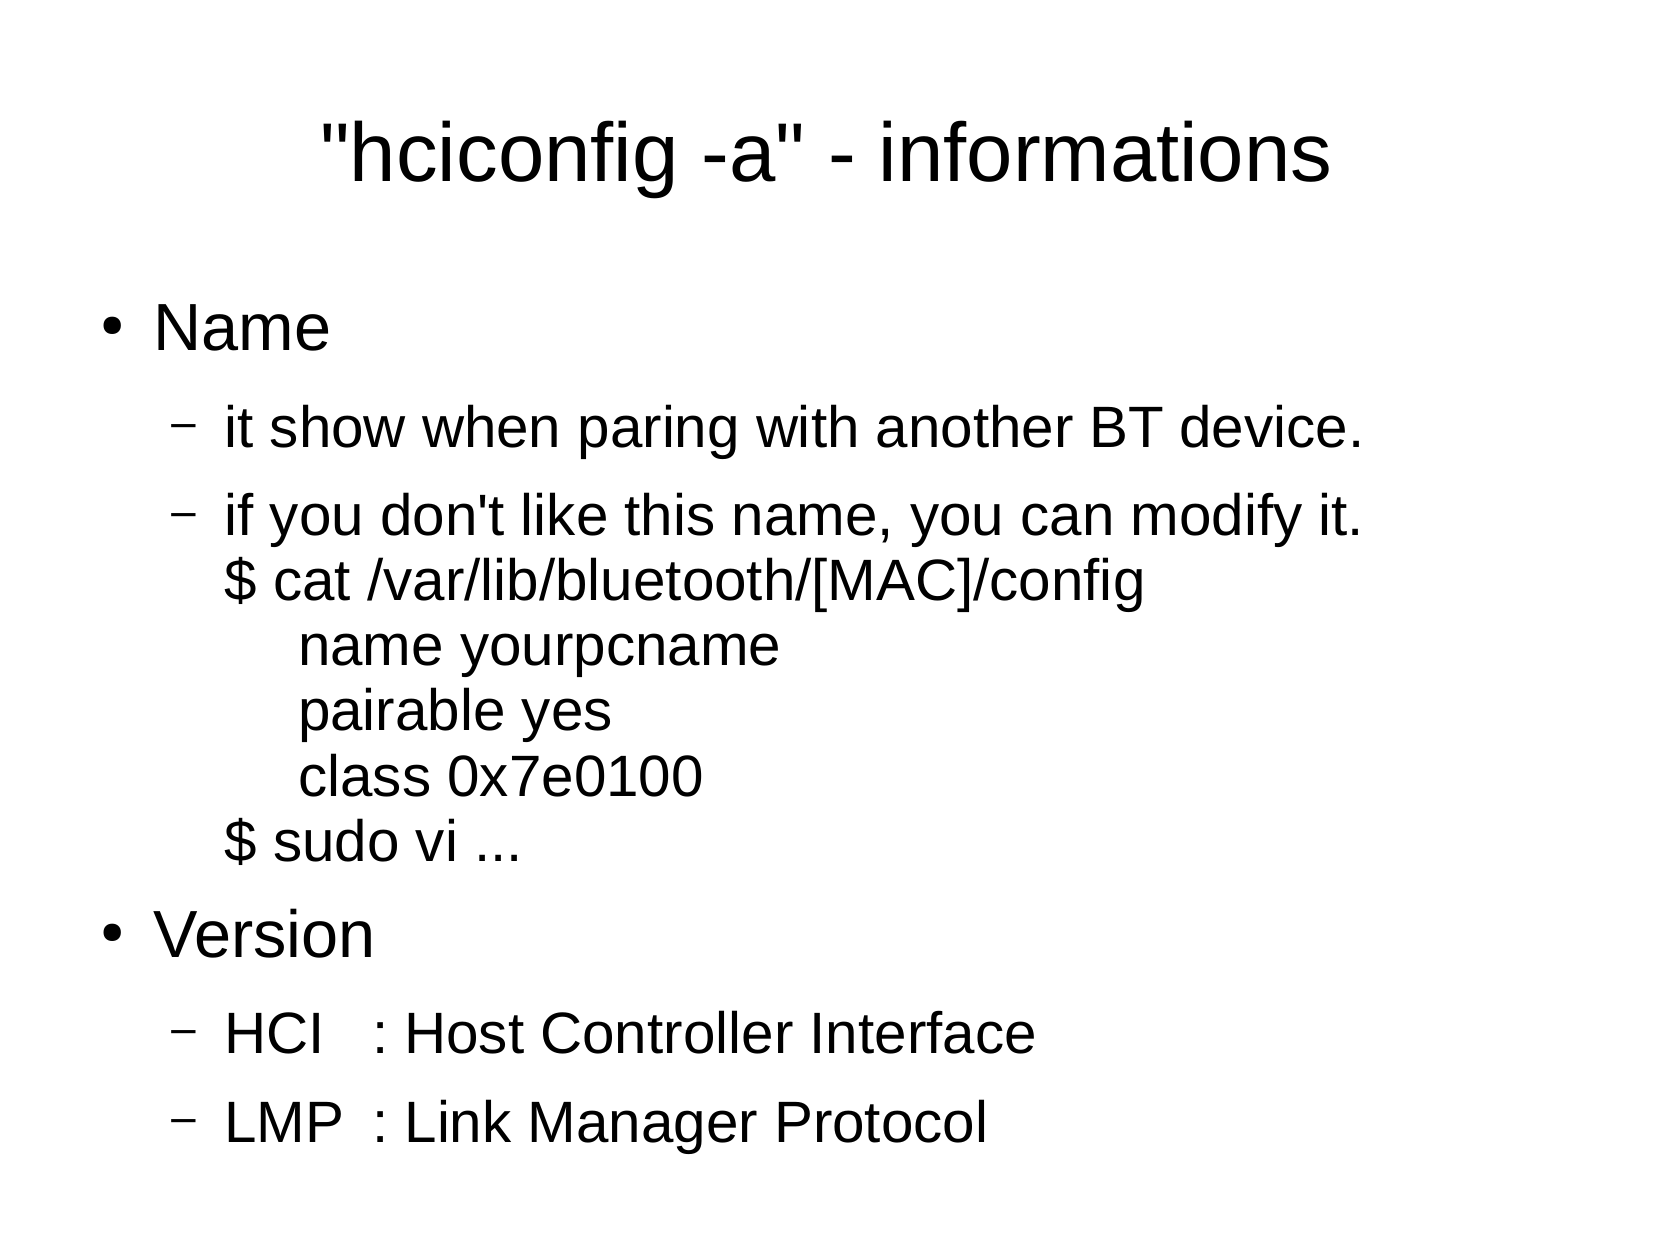

# "hciconfig -a" - informations
Name
it show when paring with another BT device.
if you don't like this name, you can modify it.
$ cat /var/lib/bluetooth/[MAC]/config
	name yourpcname
	pairable yes
	class 0x7e0100
$ sudo vi ...
Version
HCI	: Host Controller Interface
LMP	: Link Manager Protocol